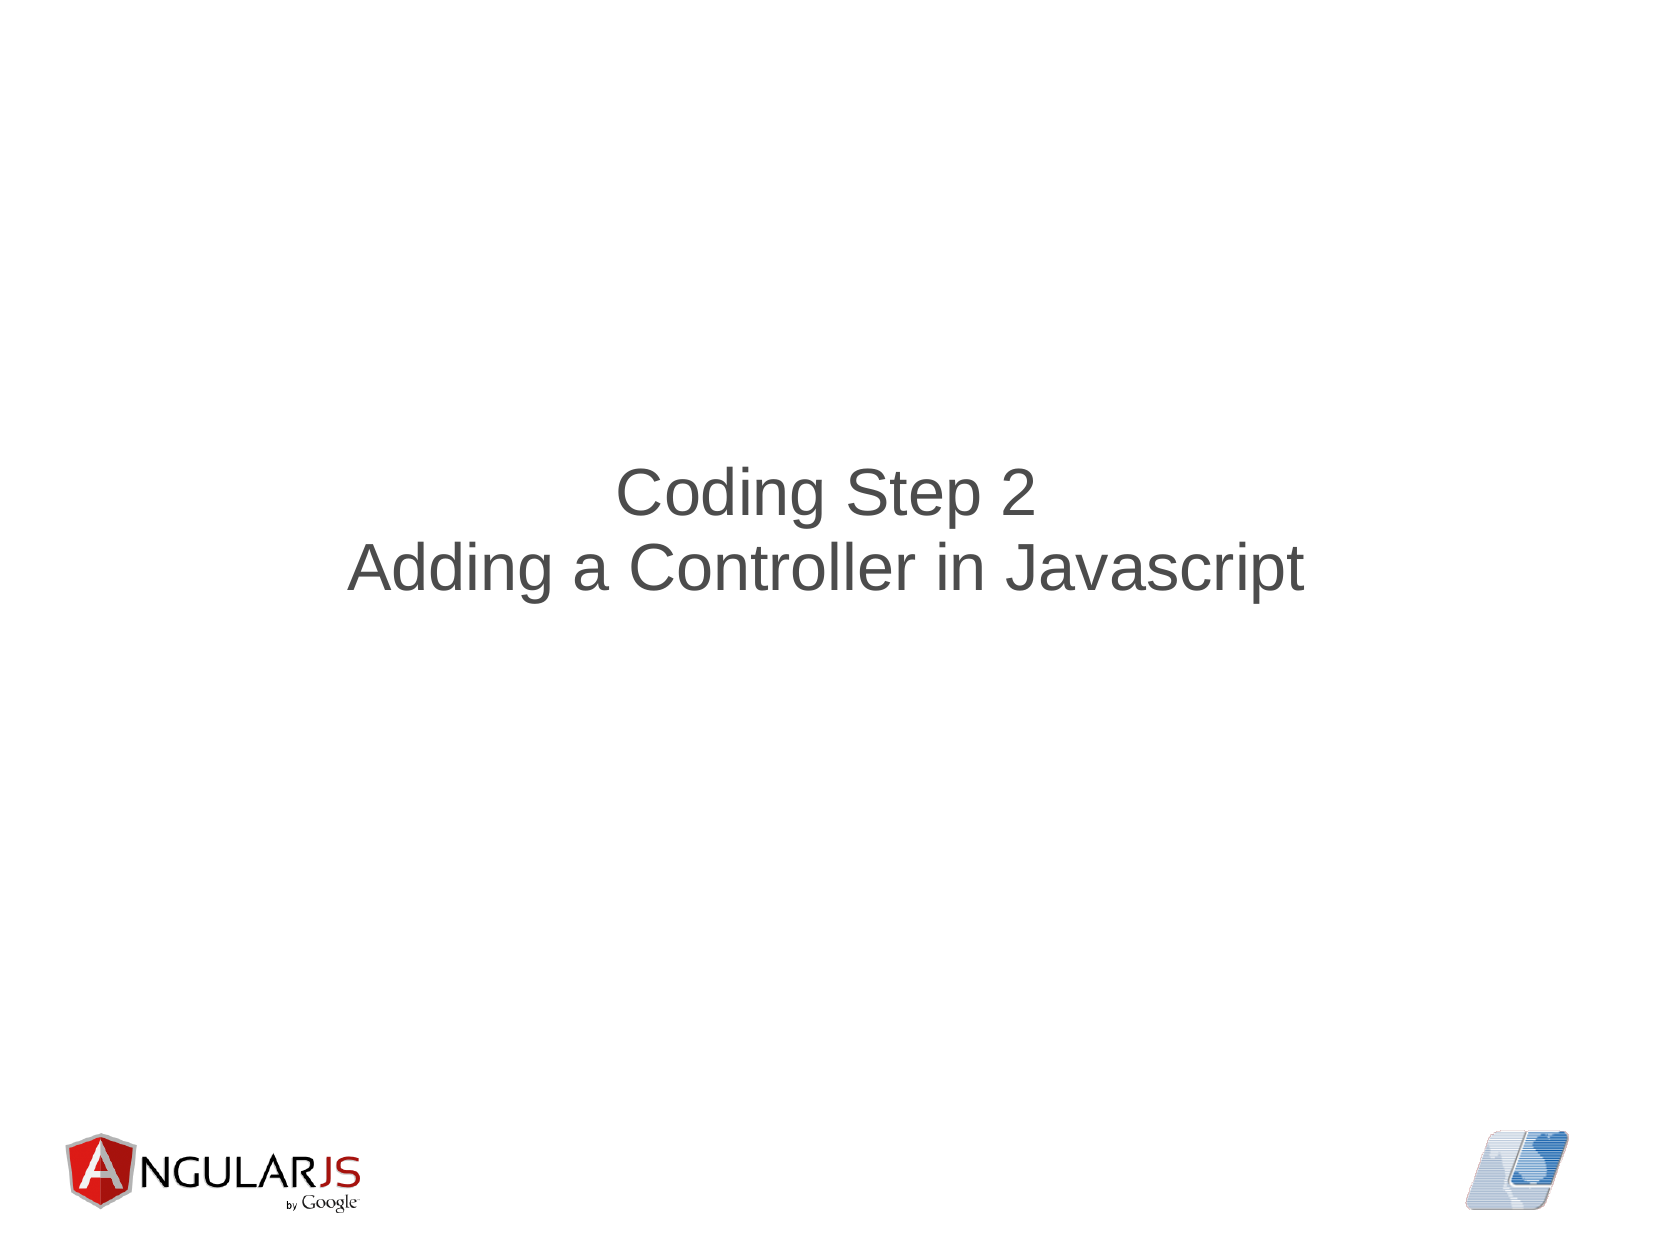

# Coding Step 2
Adding a Controller in Javascript